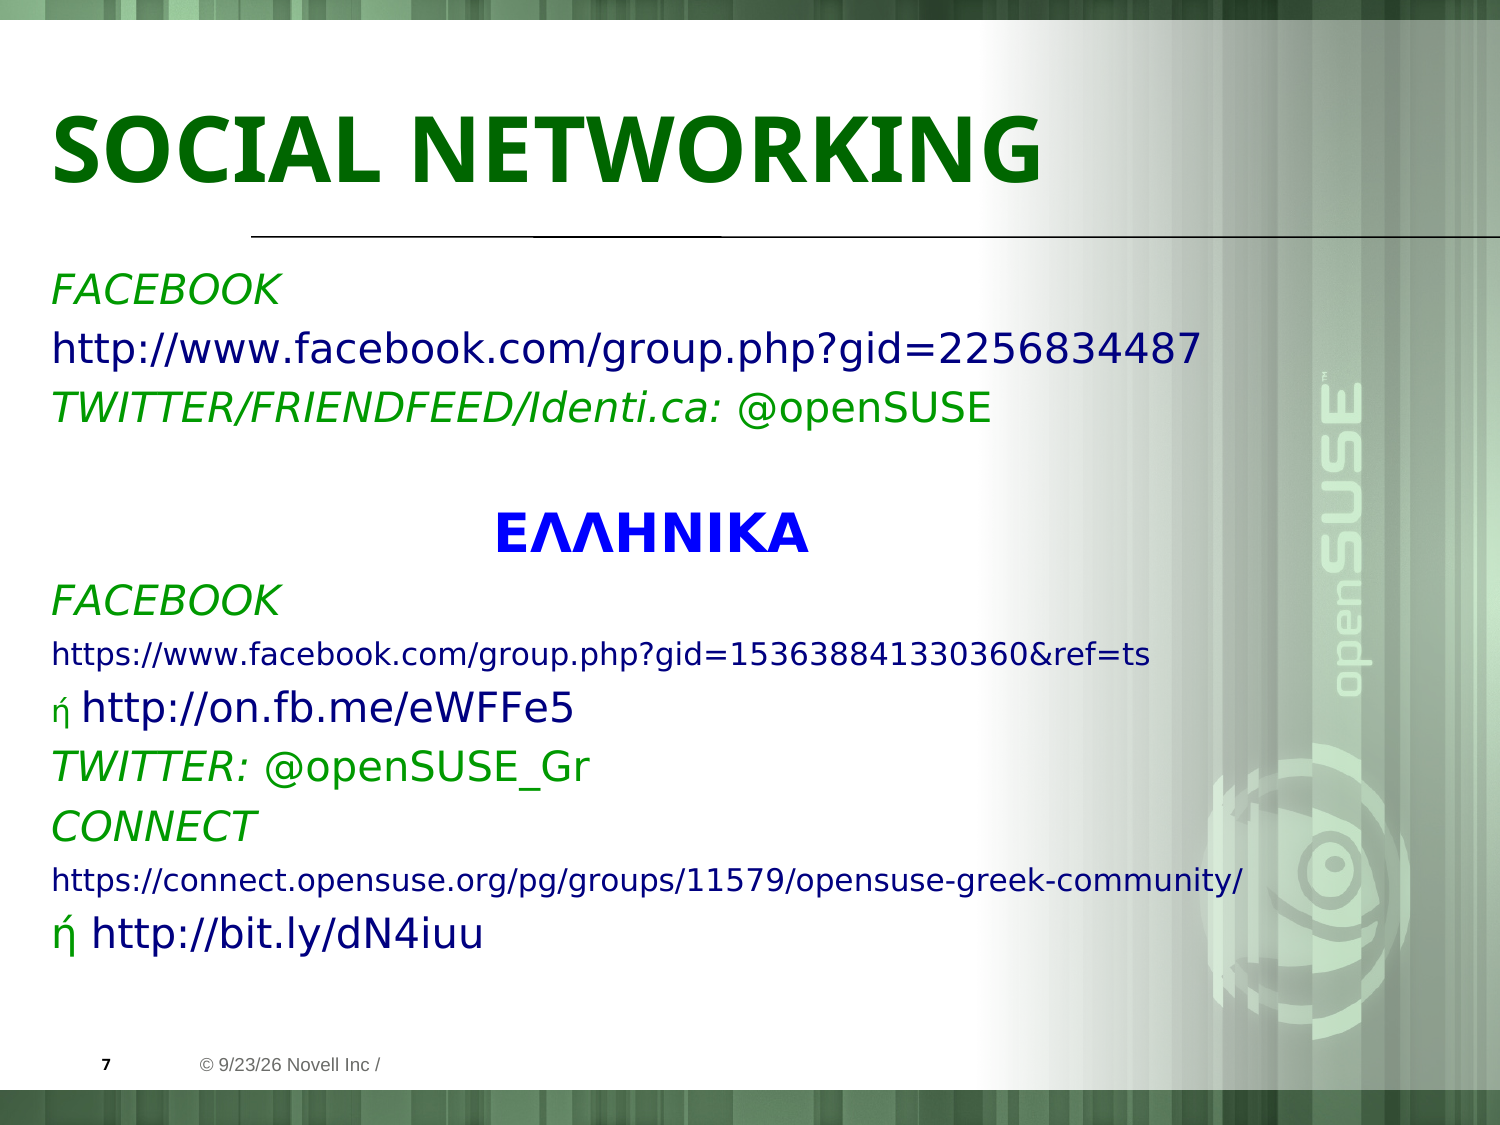

# SOCIAL NETWORKING
FACEBOOK
http://www.facebook.com/group.php?gid=2256834487
TWITTER/FRIENDFEED/Identi.ca: @openSUSE
ΕΛΛΗΝΙΚΑ
FACEBOOK
https://www.facebook.com/group.php?gid=153638841330360&ref=ts
ή http://on.fb.me/eWFFe5
TWITTER: @openSUSE_Gr
CONNECT
https://connect.opensuse.org/pg/groups/11579/opensuse-greek-community/
ή http://bit.ly/dN4iuu